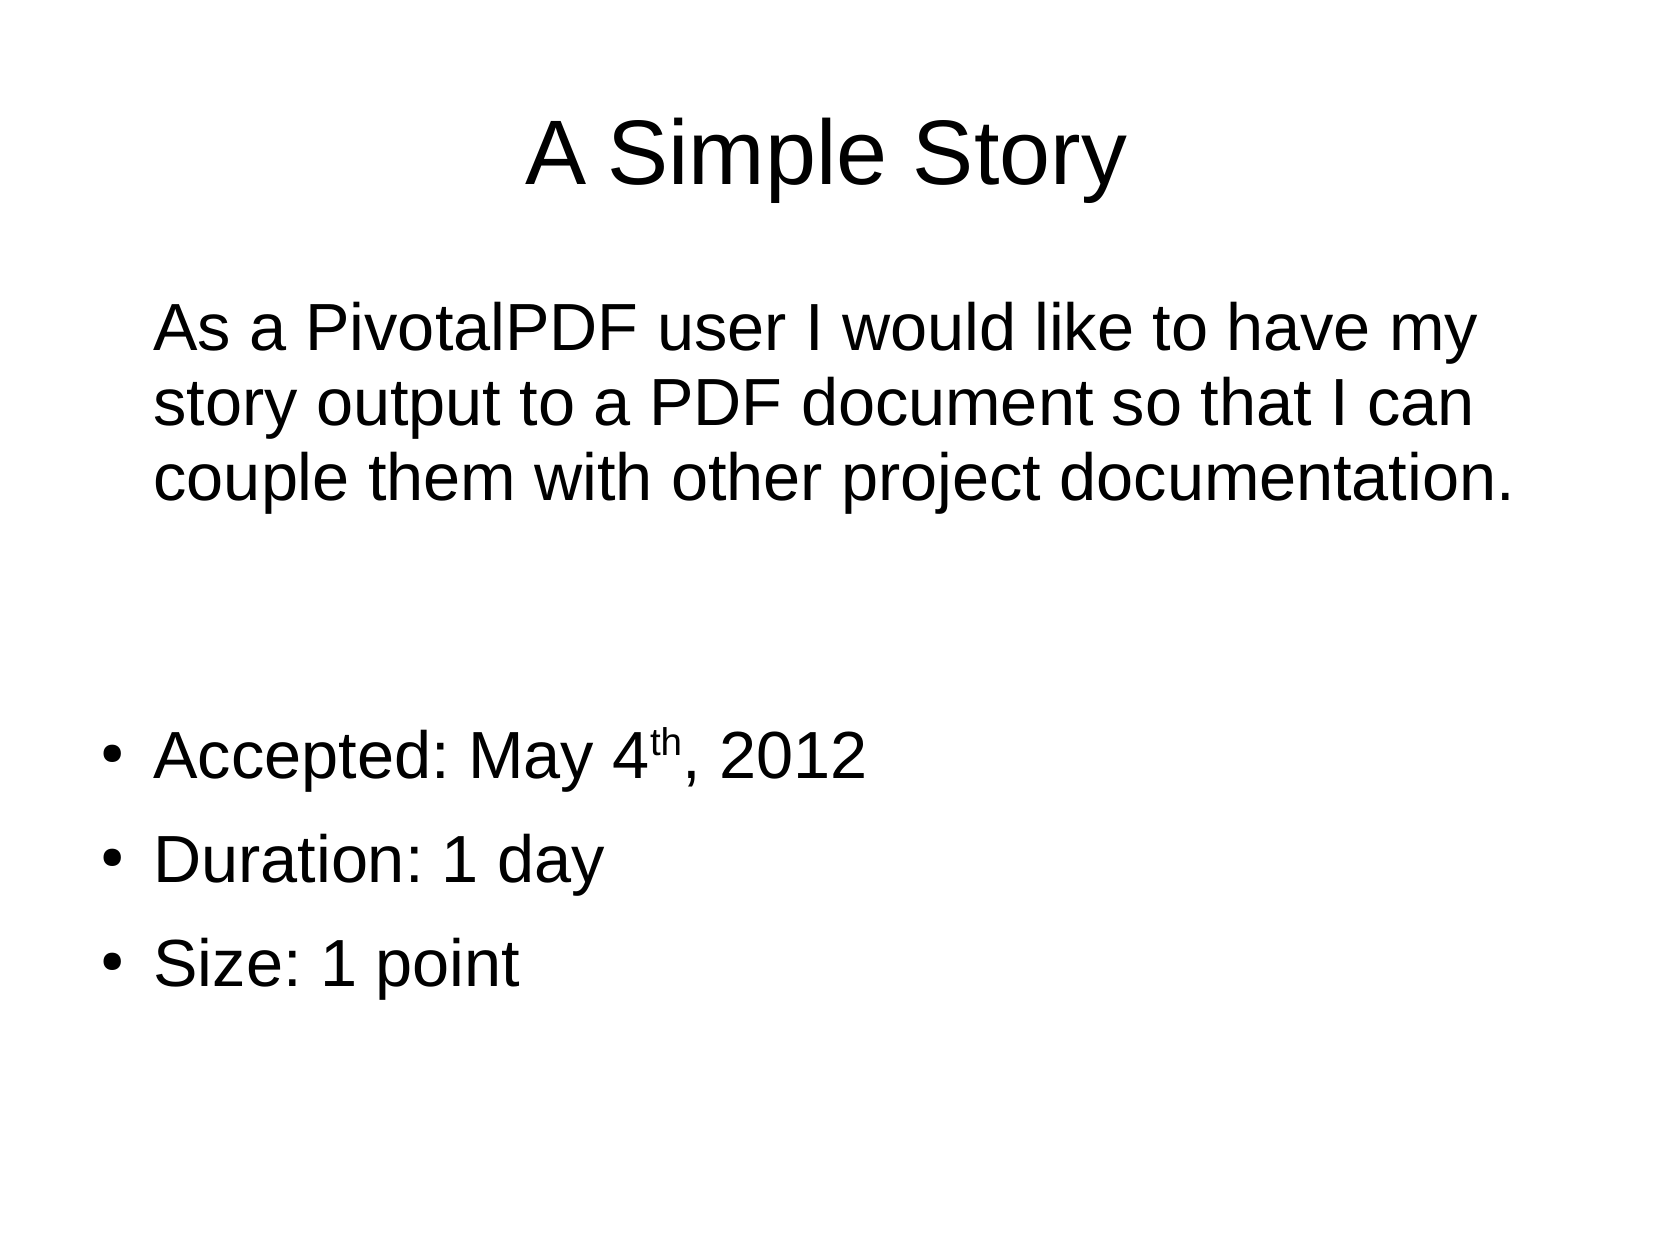

# A Simple Story
As a PivotalPDF user I would like to have my story output to a PDF document so that I can couple them with other project documentation.
Accepted: May 4th, 2012
Duration: 1 day
Size: 1 point